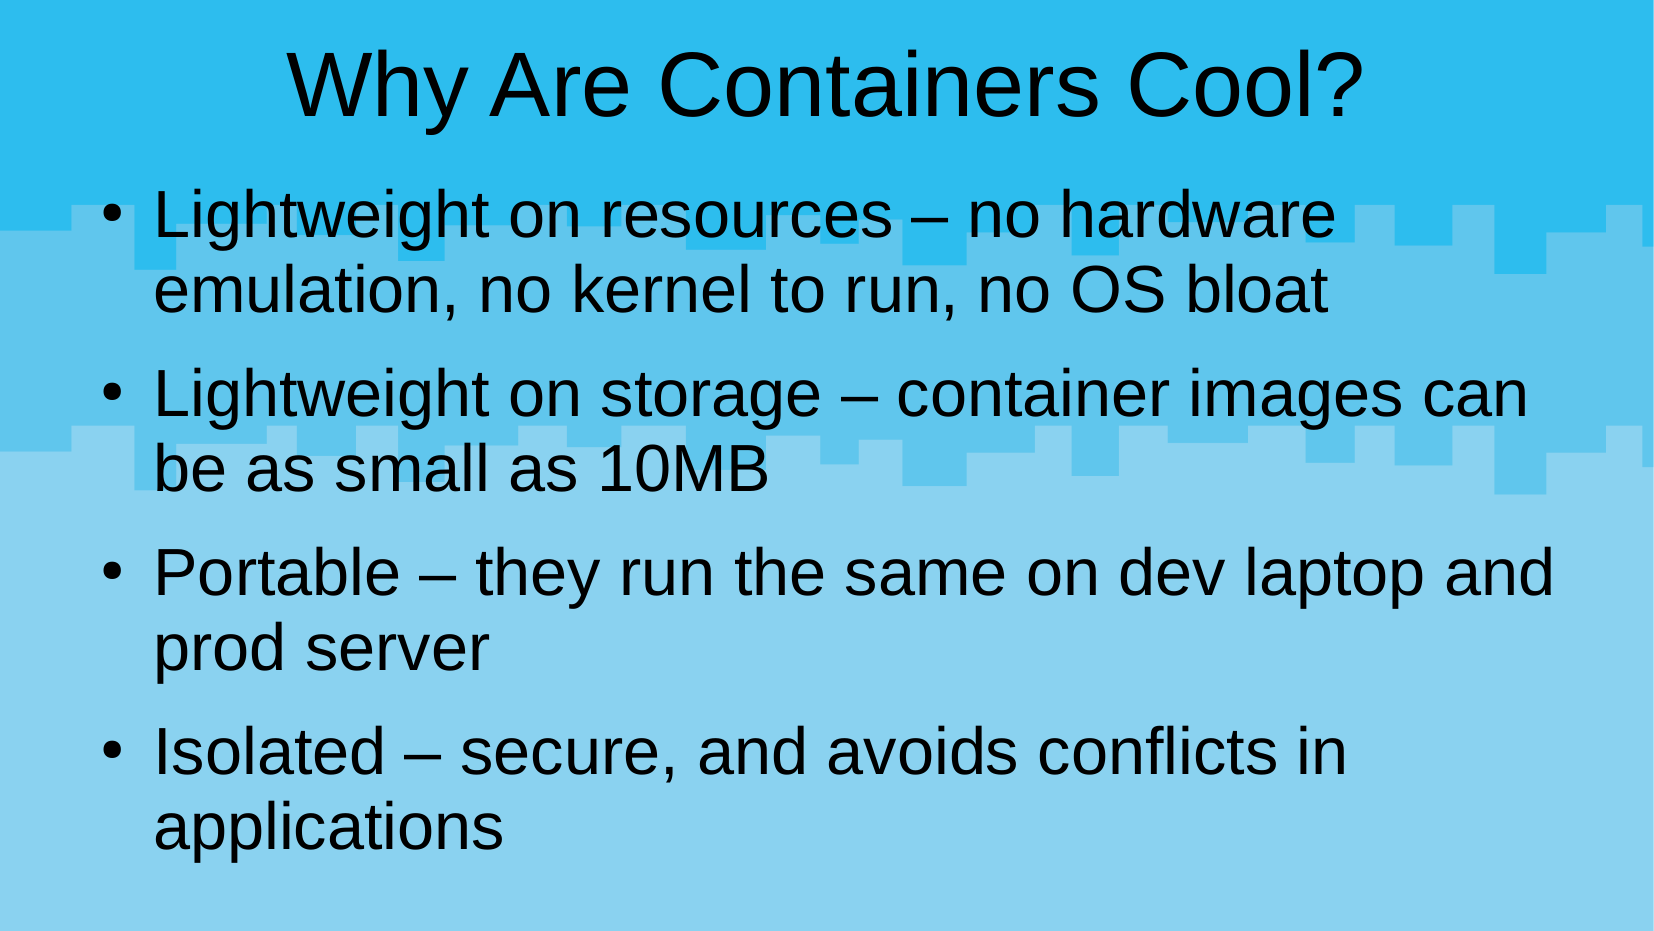

# Why Are Containers Cool?
Lightweight on resources – no hardware emulation, no kernel to run, no OS bloat
Lightweight on storage – container images can be as small as 10MB
Portable – they run the same on dev laptop and prod server
Isolated – secure, and avoids conflicts in applications